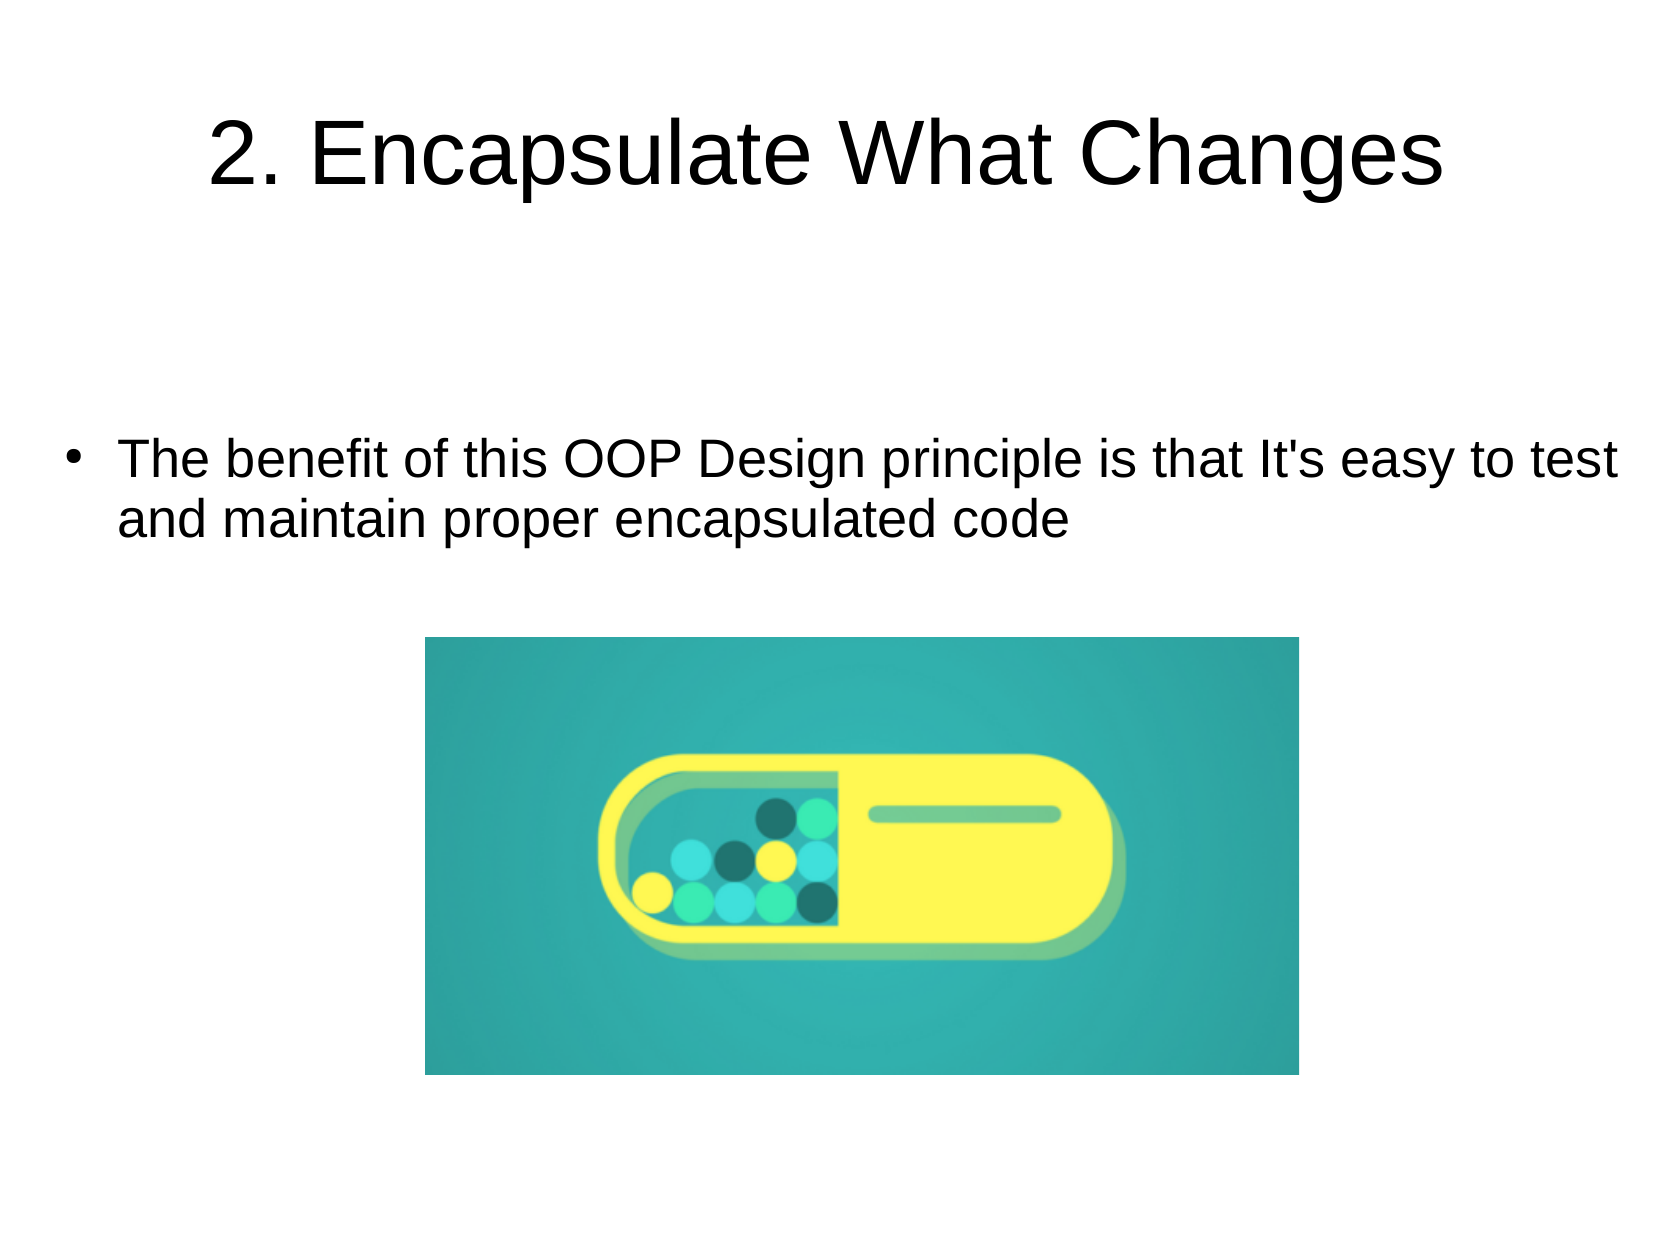

# 2. Encapsulate What Changes
The benefit of this OOP Design principle is that It's easy to test and maintain proper encapsulated code